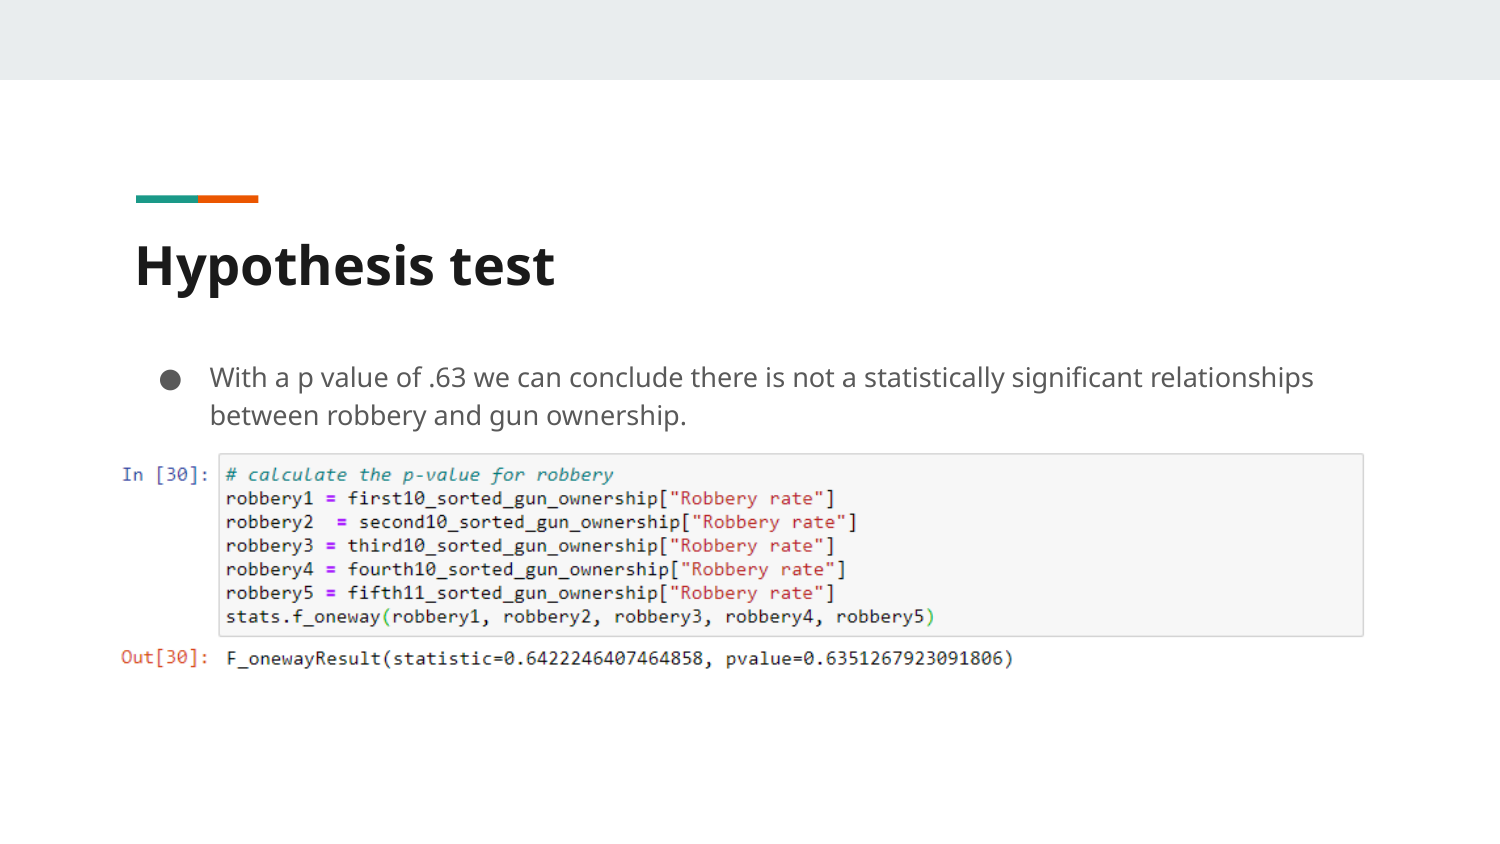

# Hypothesis test
With a p value of .63 we can conclude there is not a statistically significant relationships between robbery and gun ownership.